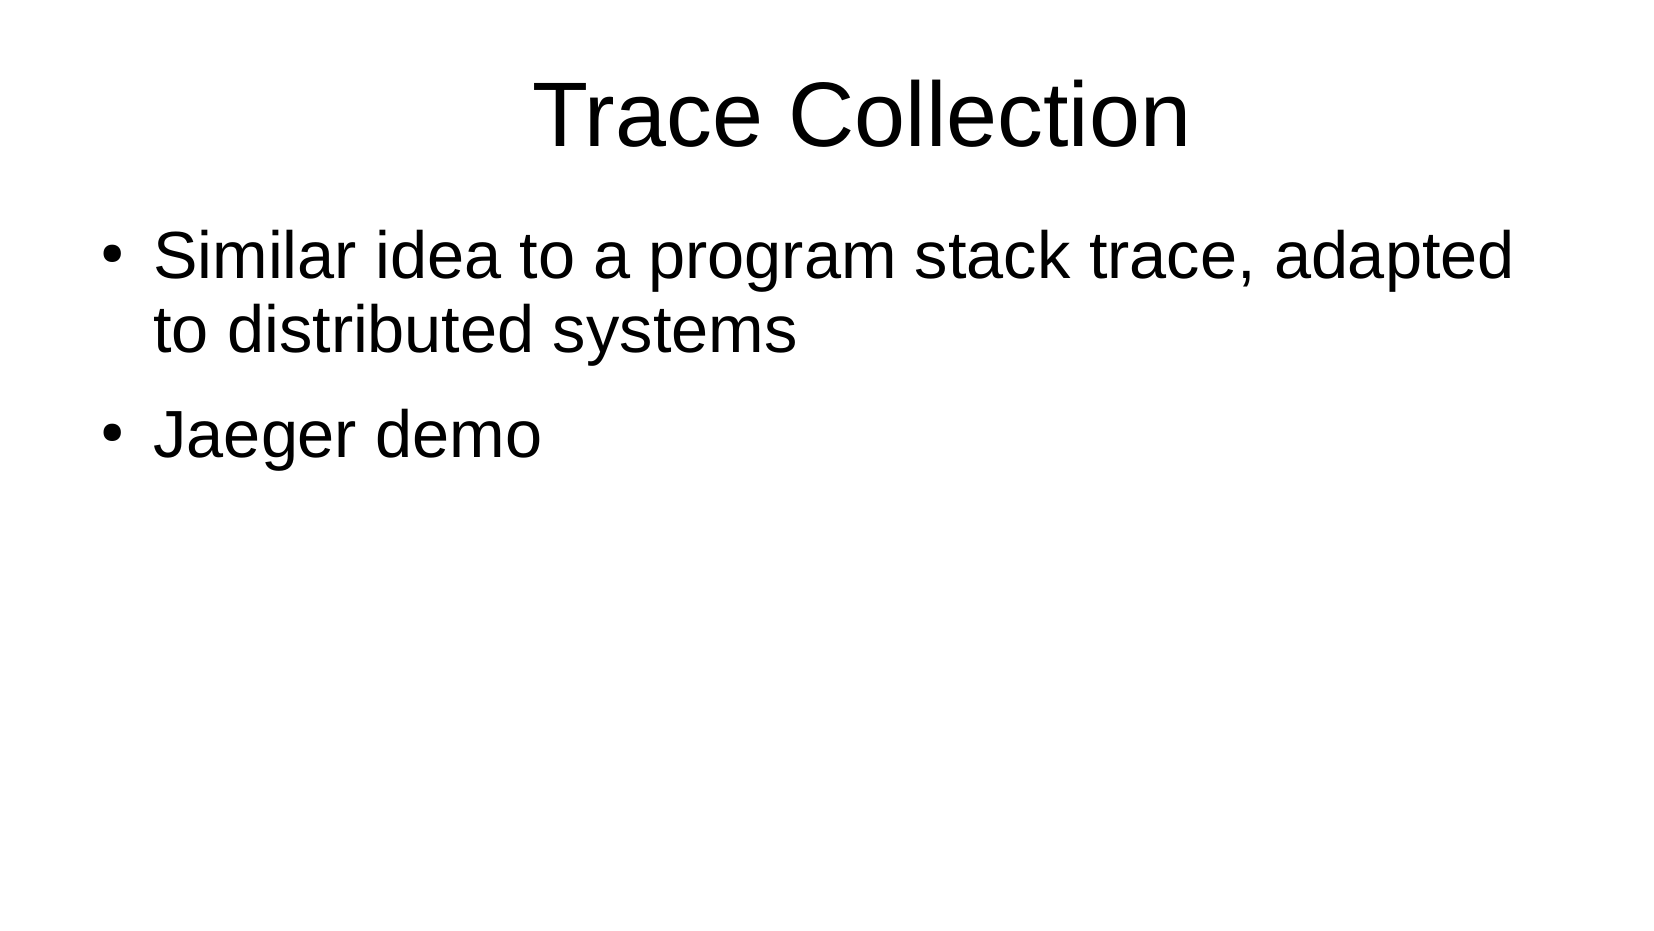

# Trace Collection
Similar idea to a program stack trace, adapted to distributed systems
Jaeger demo